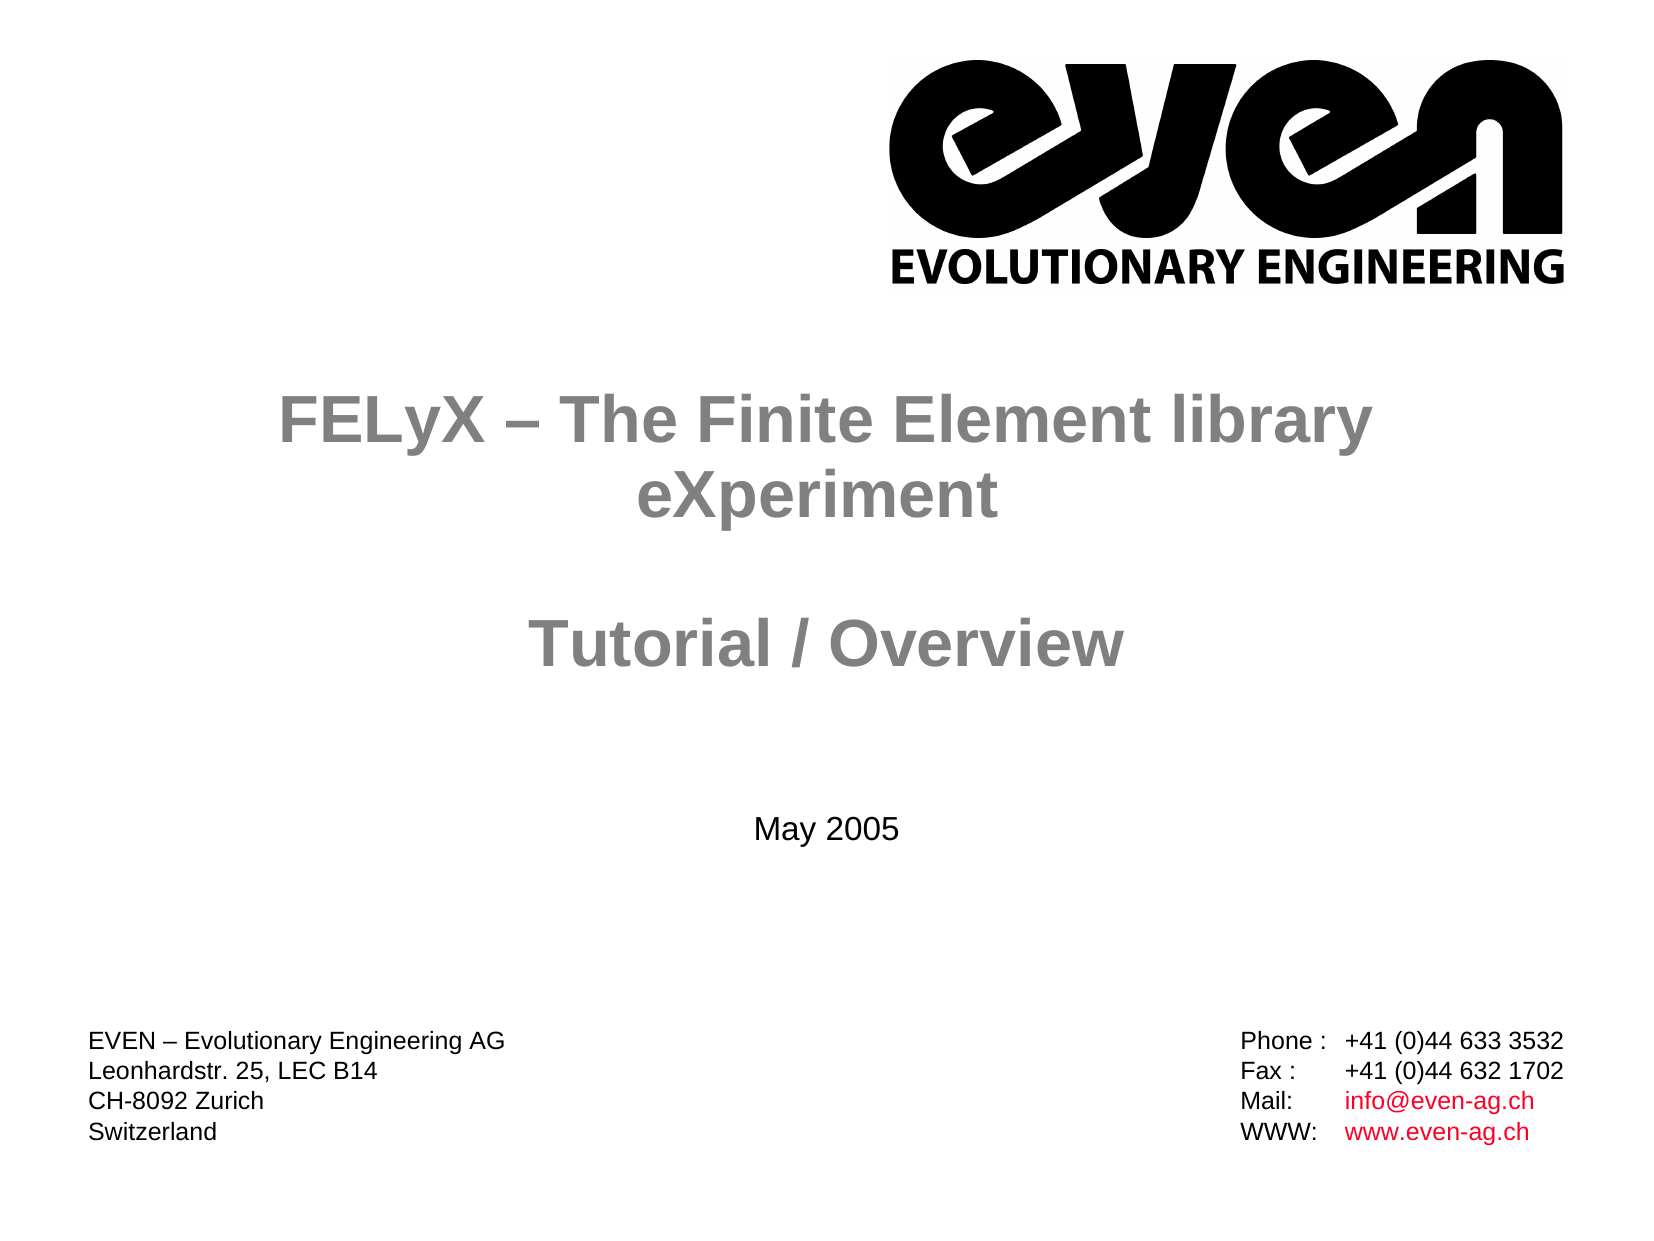

FELyX – The Finite Element library eXperiment
Tutorial / Overview
May 2005
EVEN – Evolutionary Engineering AG
Leonhardstr. 25, LEC B14
CH-8092 Zurich
Switzerland
Phone :	+41 (0)44 633 3532
Fax :	+41 (0)44 632 1702
Mail:	info@even-ag.ch
WWW: 	www.even-ag.ch